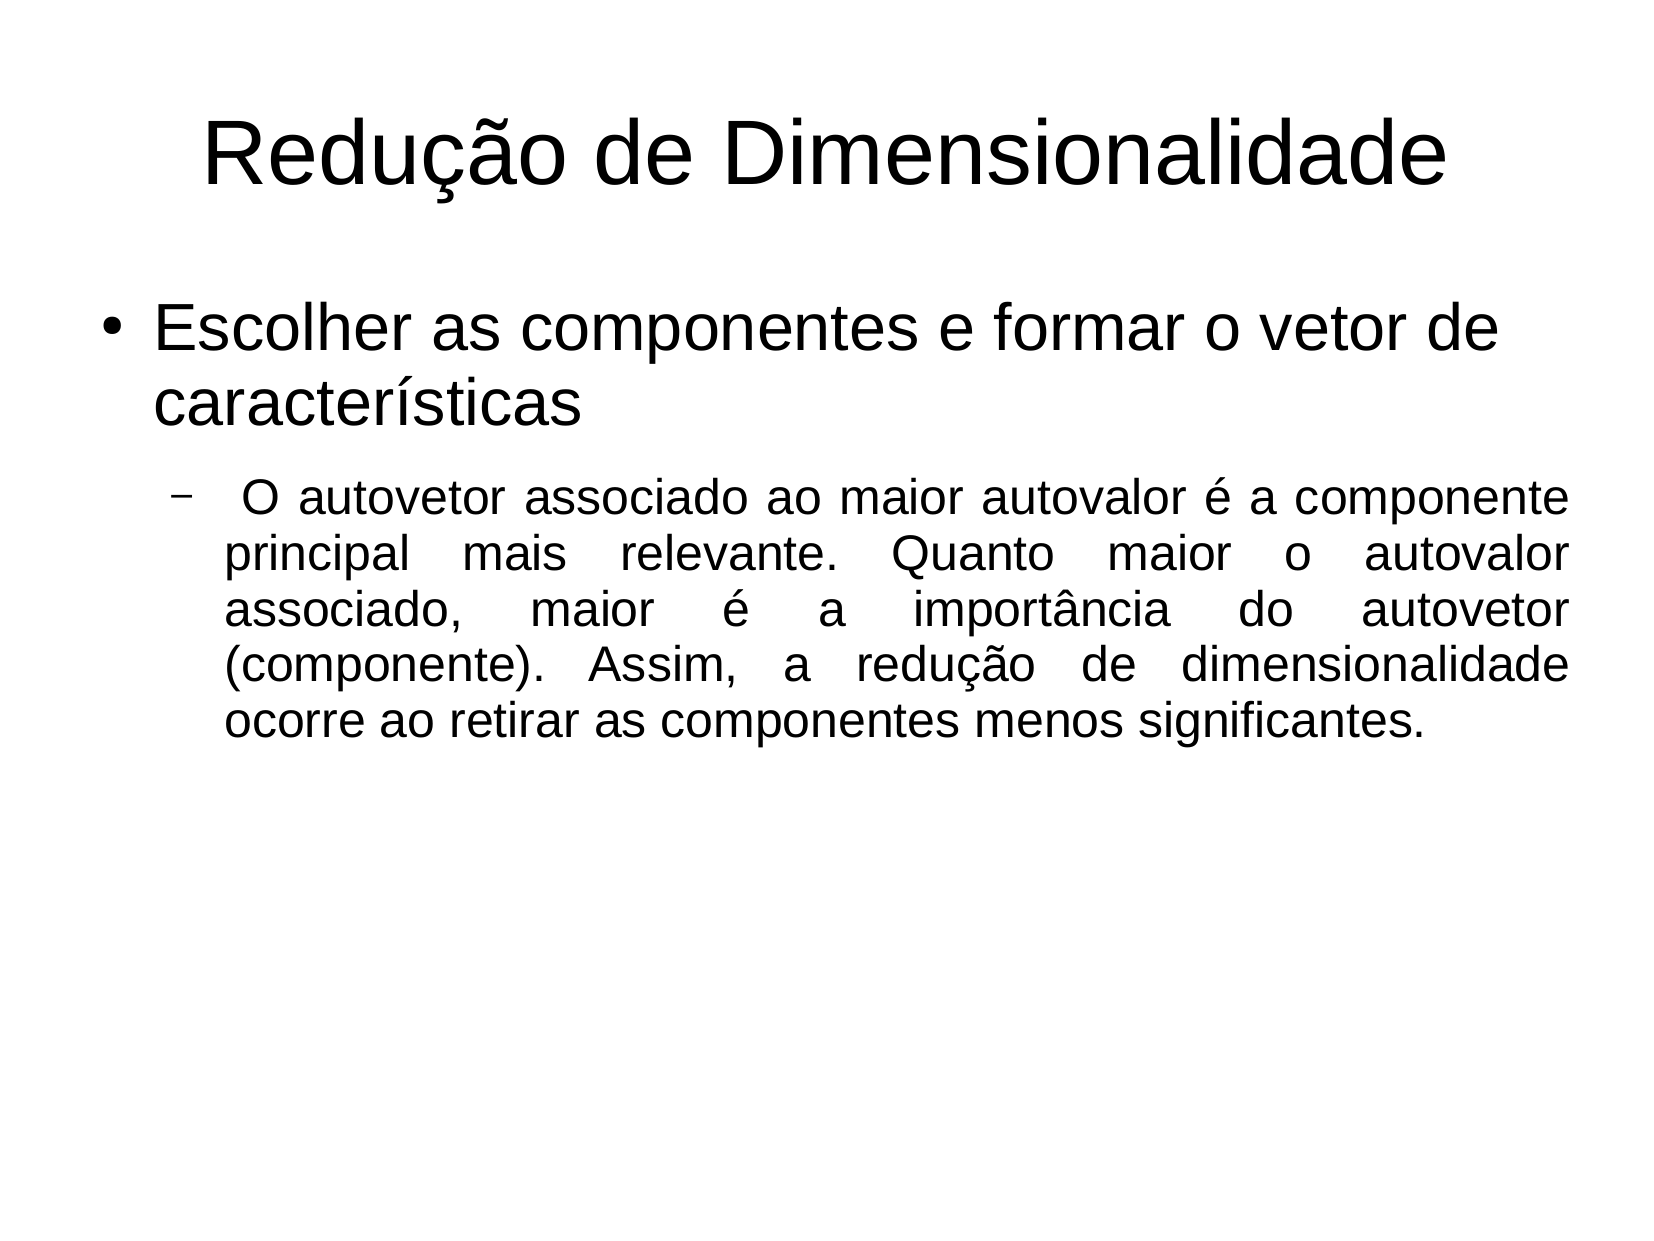

# Redução de Dimensionalidade
Escolher as componentes e formar o vetor de características
 O autovetor associado ao maior autovalor é a componente principal mais relevante. Quanto maior o autovalor associado, maior é a importância do autovetor (componente). Assim, a redução de dimensionalidade ocorre ao retirar as componentes menos significantes.